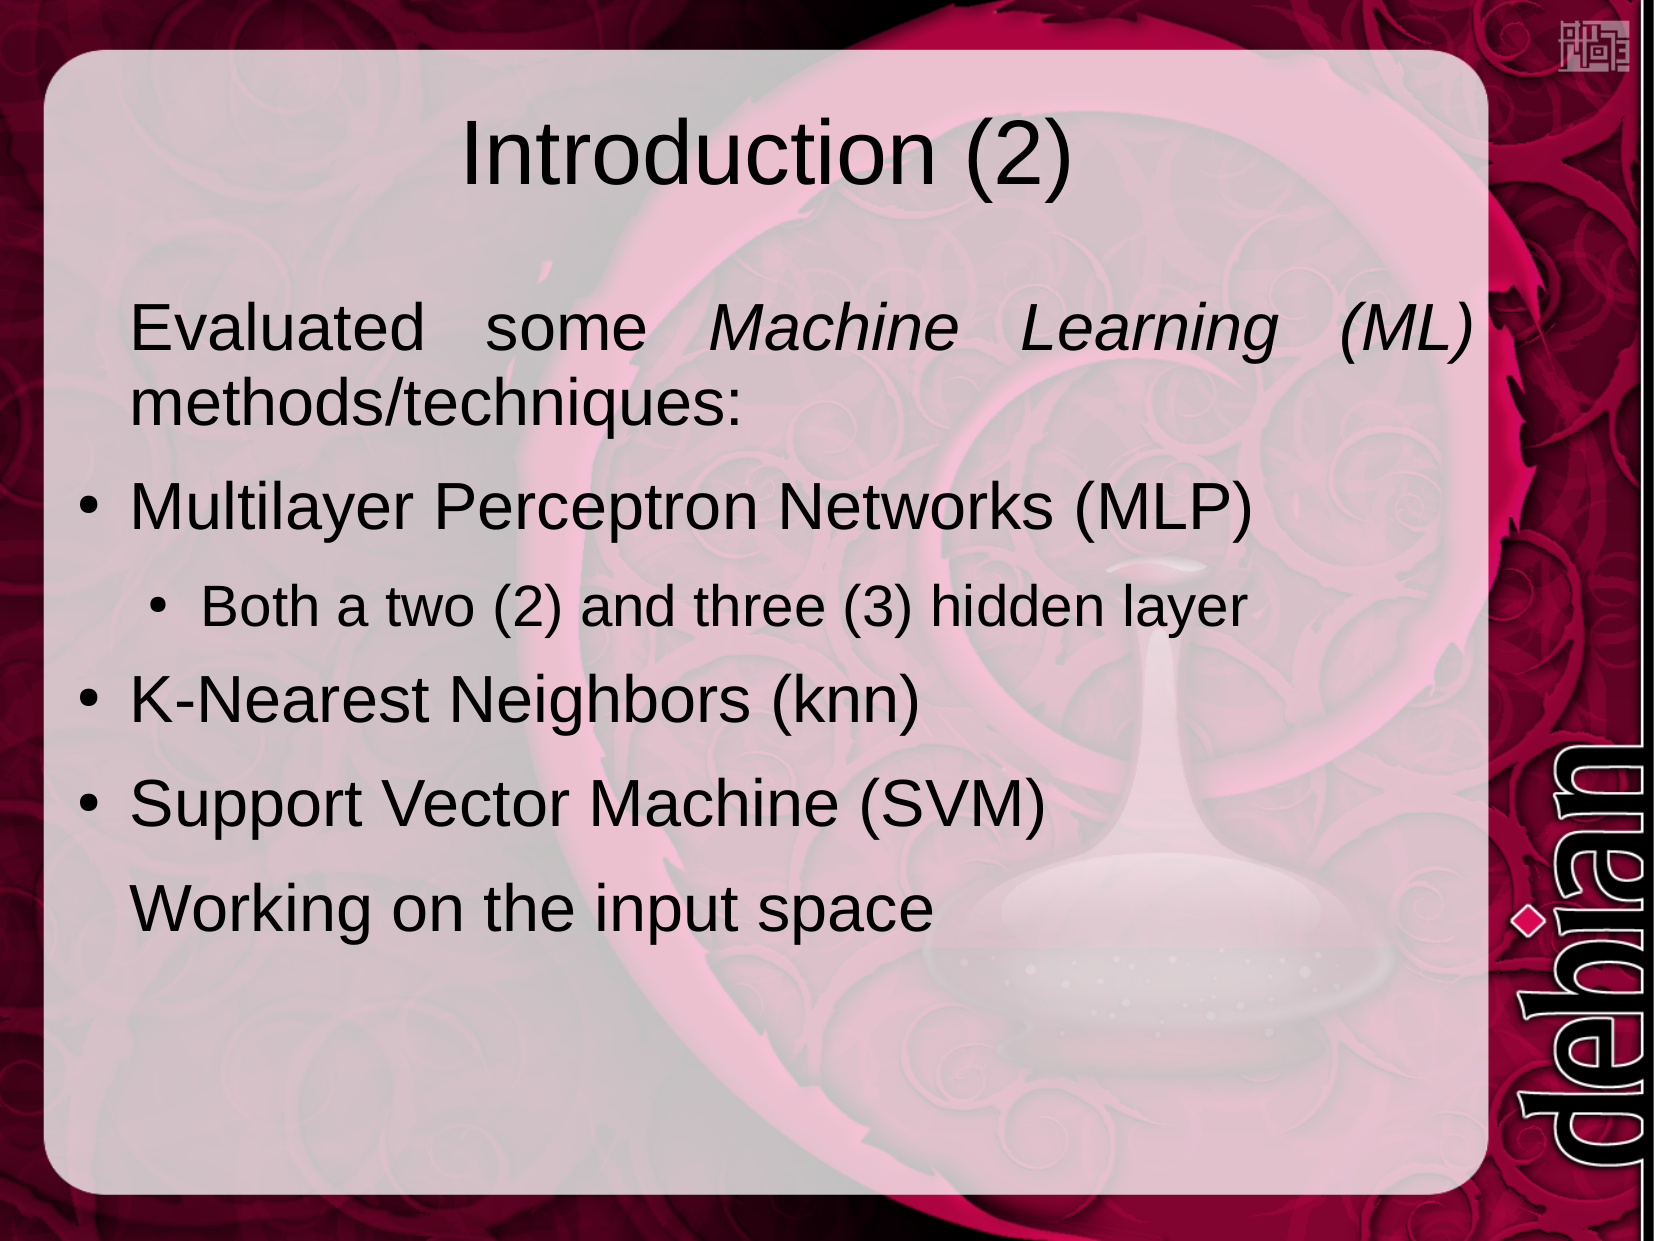

# Introduction (2)
Evaluated some Machine Learning (ML) methods/techniques:
Multilayer Perceptron Networks (MLP)
Both a two (2) and three (3) hidden layer
K-Nearest Neighbors (knn)
Support Vector Machine (SVM)
Working on the input space